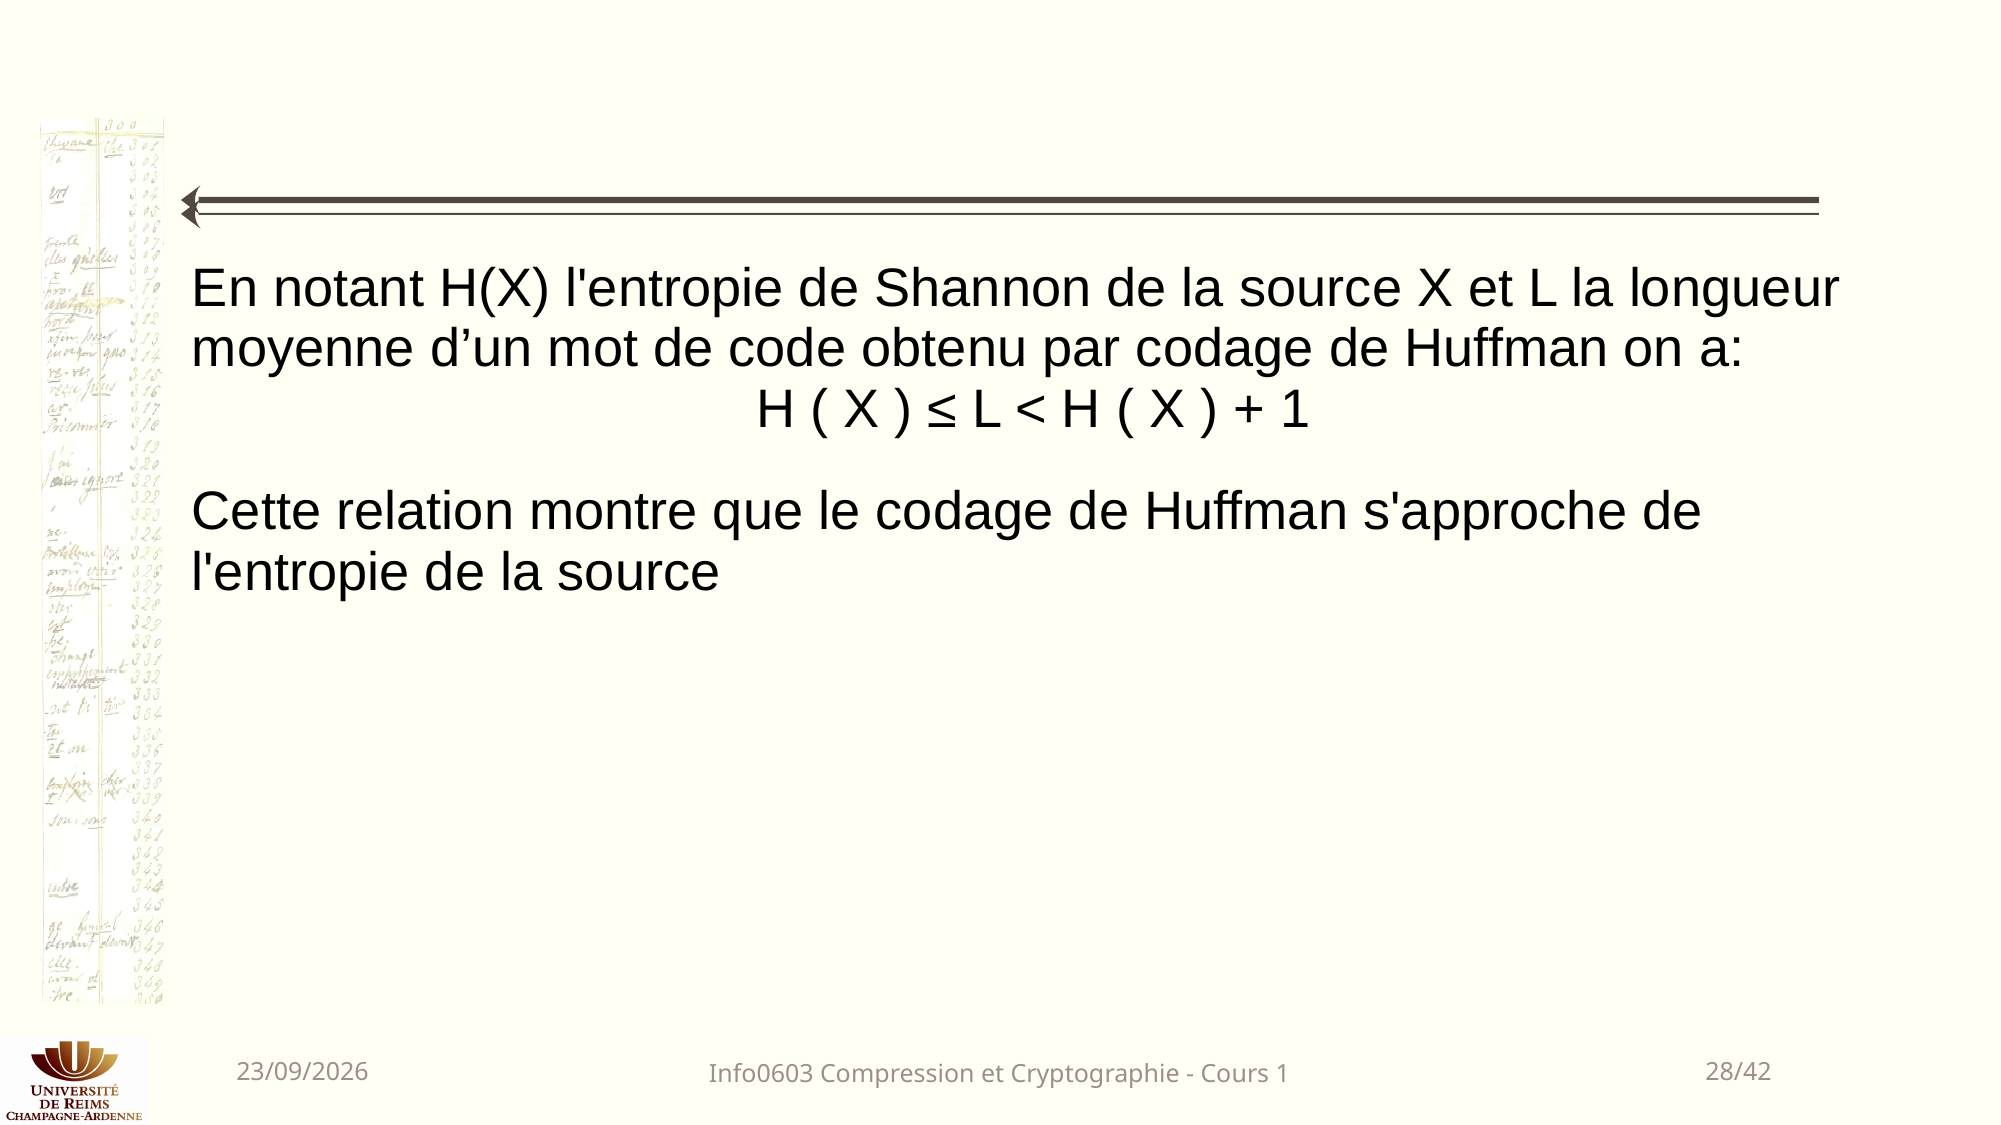

#
En notant H(X) l'entropie de Shannon de la source X et L la longueur moyenne d’un mot de code obtenu par codage de Huffman on a:
H ( X ) ≤ L < H ( X ) + 1
Cette relation montre que le codage de Huffman s'approche de l'entropie de la source